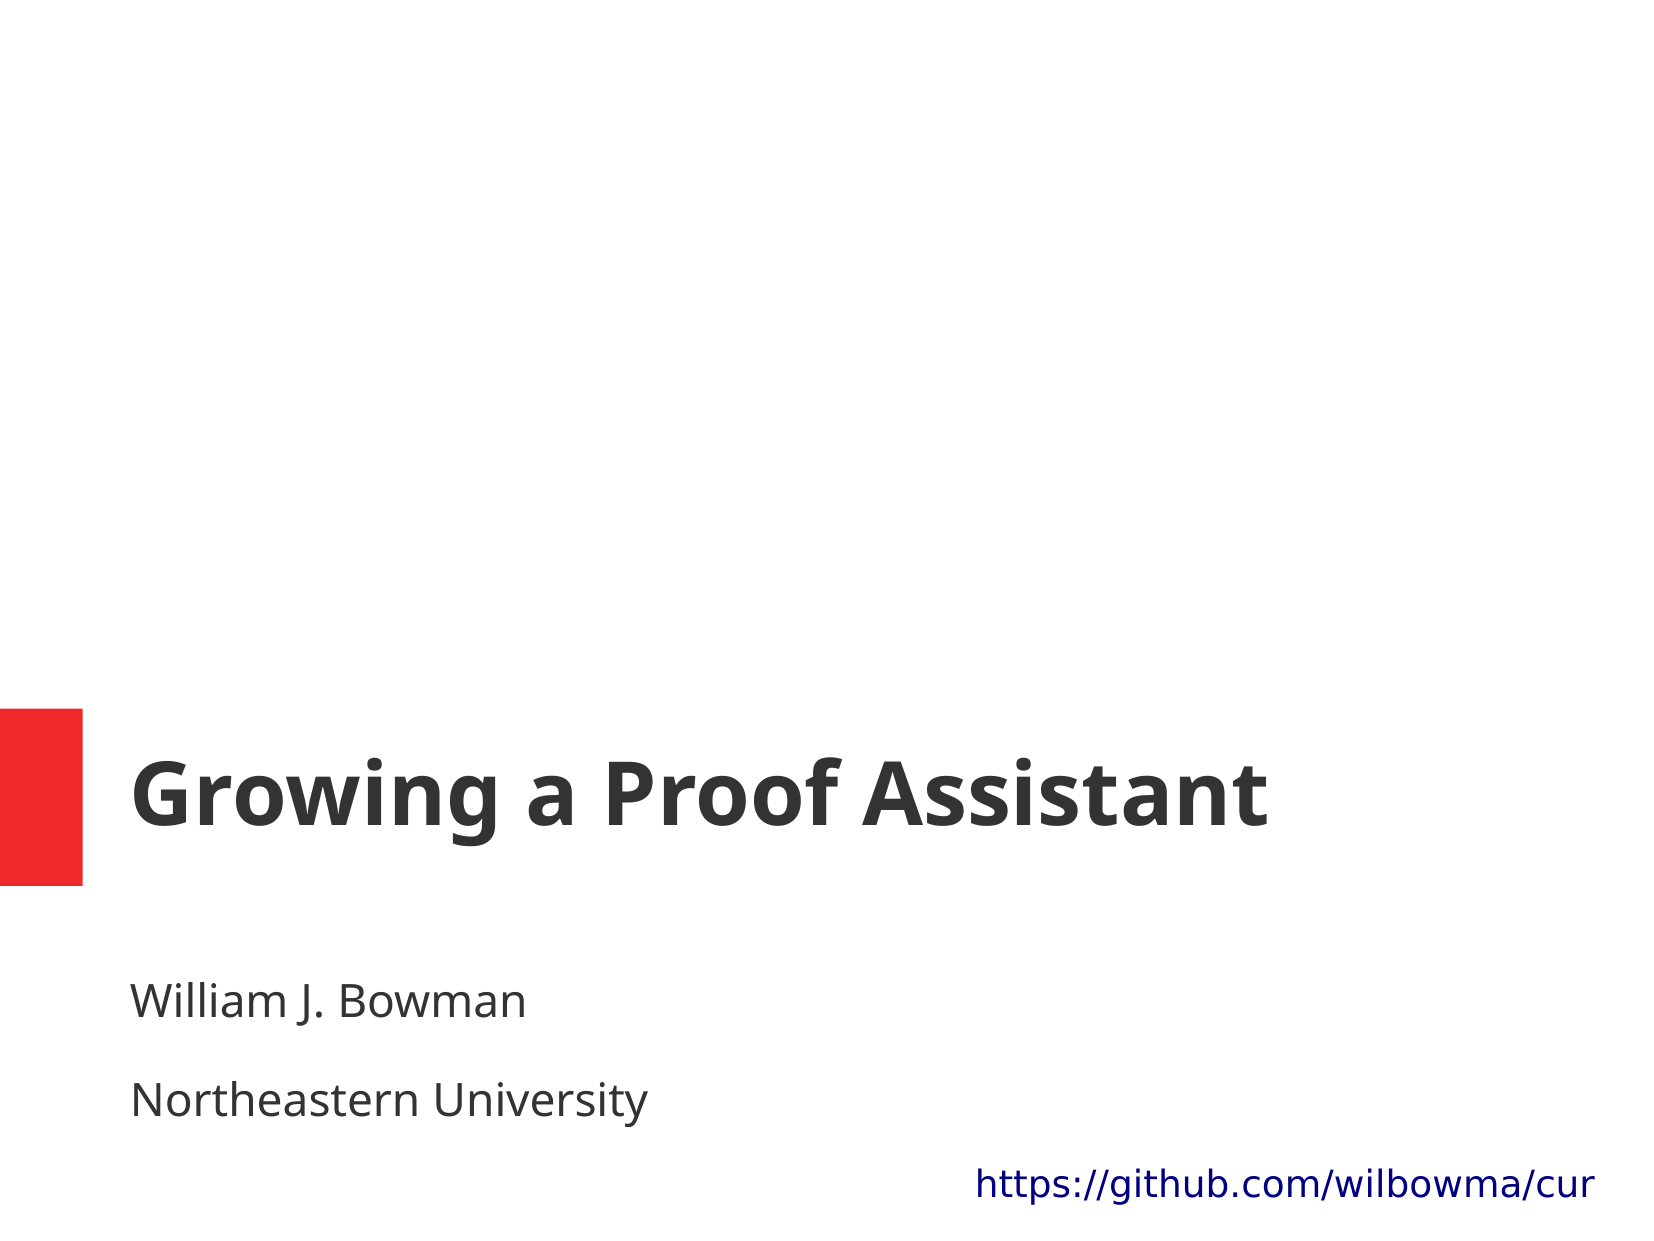

# Growing a Proof Assistant
William J. Bowman
Northeastern University
https://github.com/wilbowma/cur